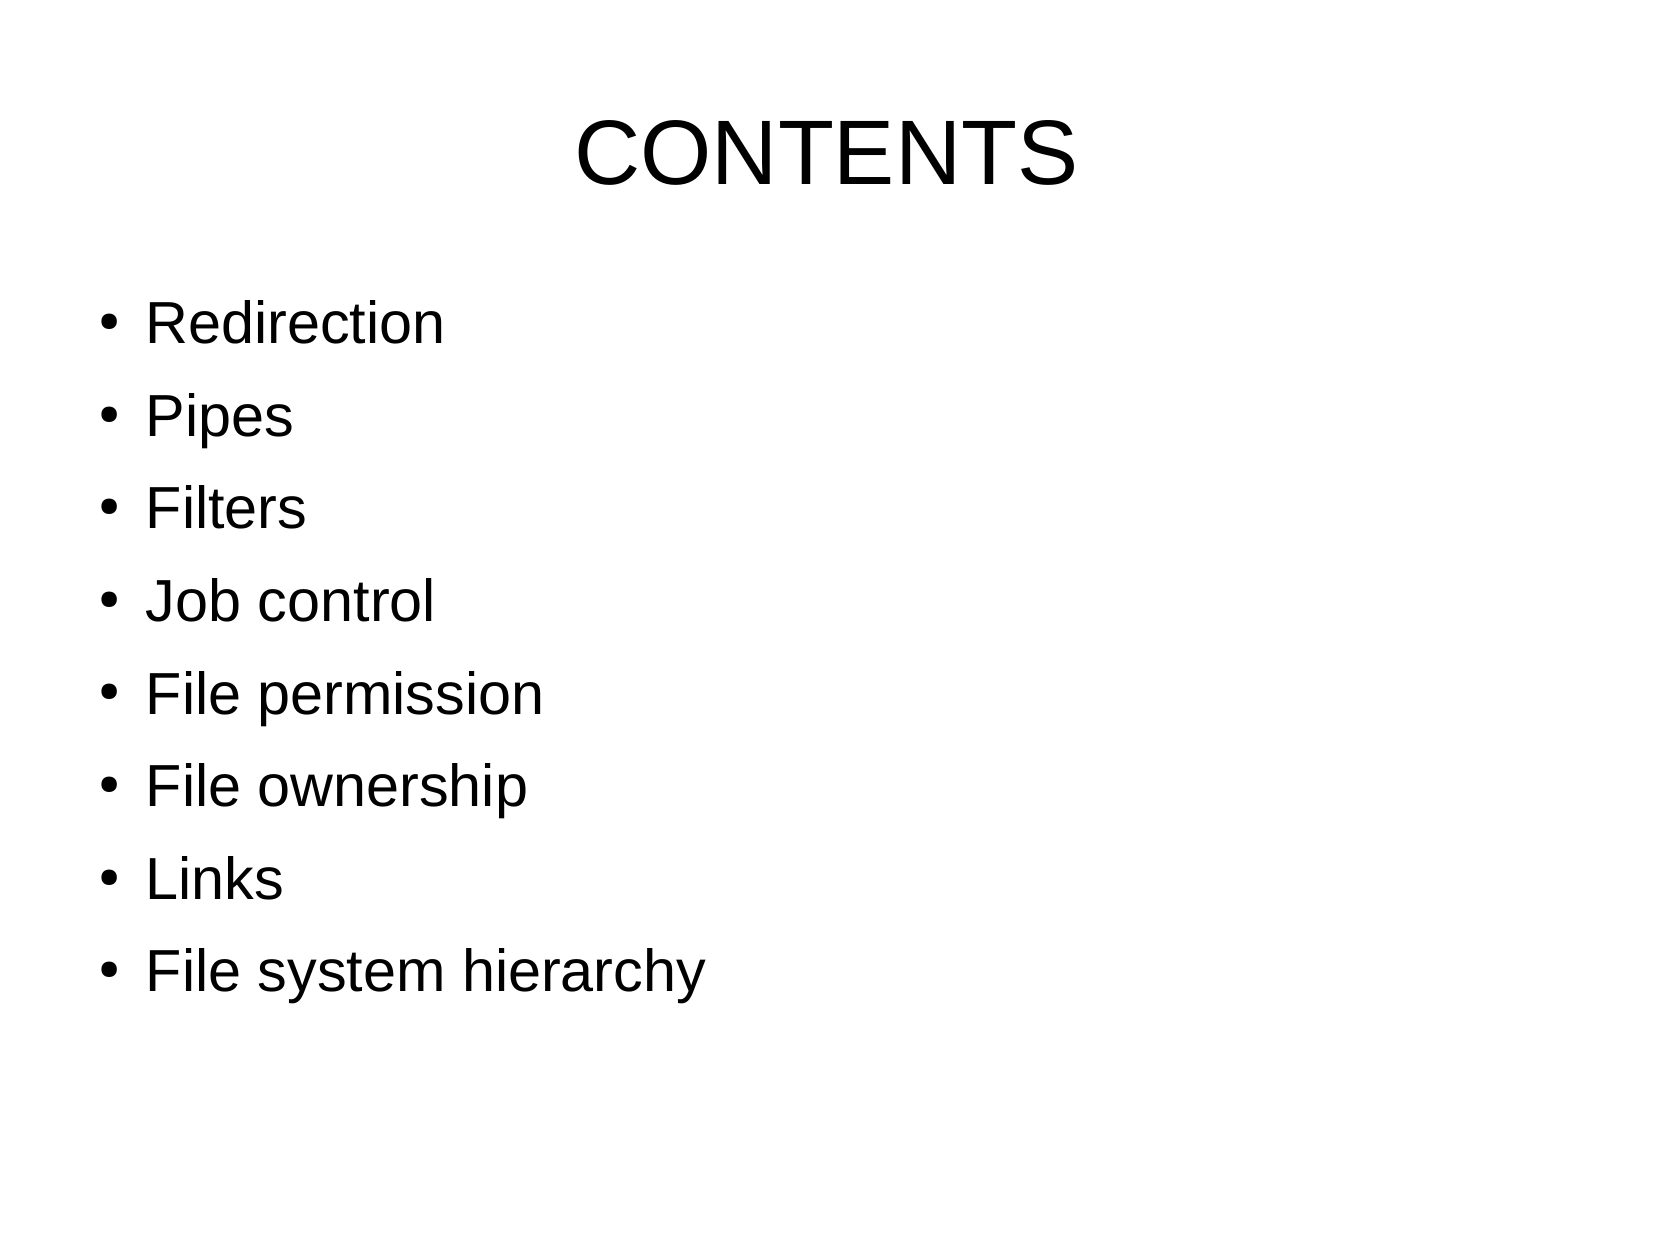

# CONTENTS
Redirection
Pipes
Filters
Job control
File permission
File ownership
Links
File system hierarchy